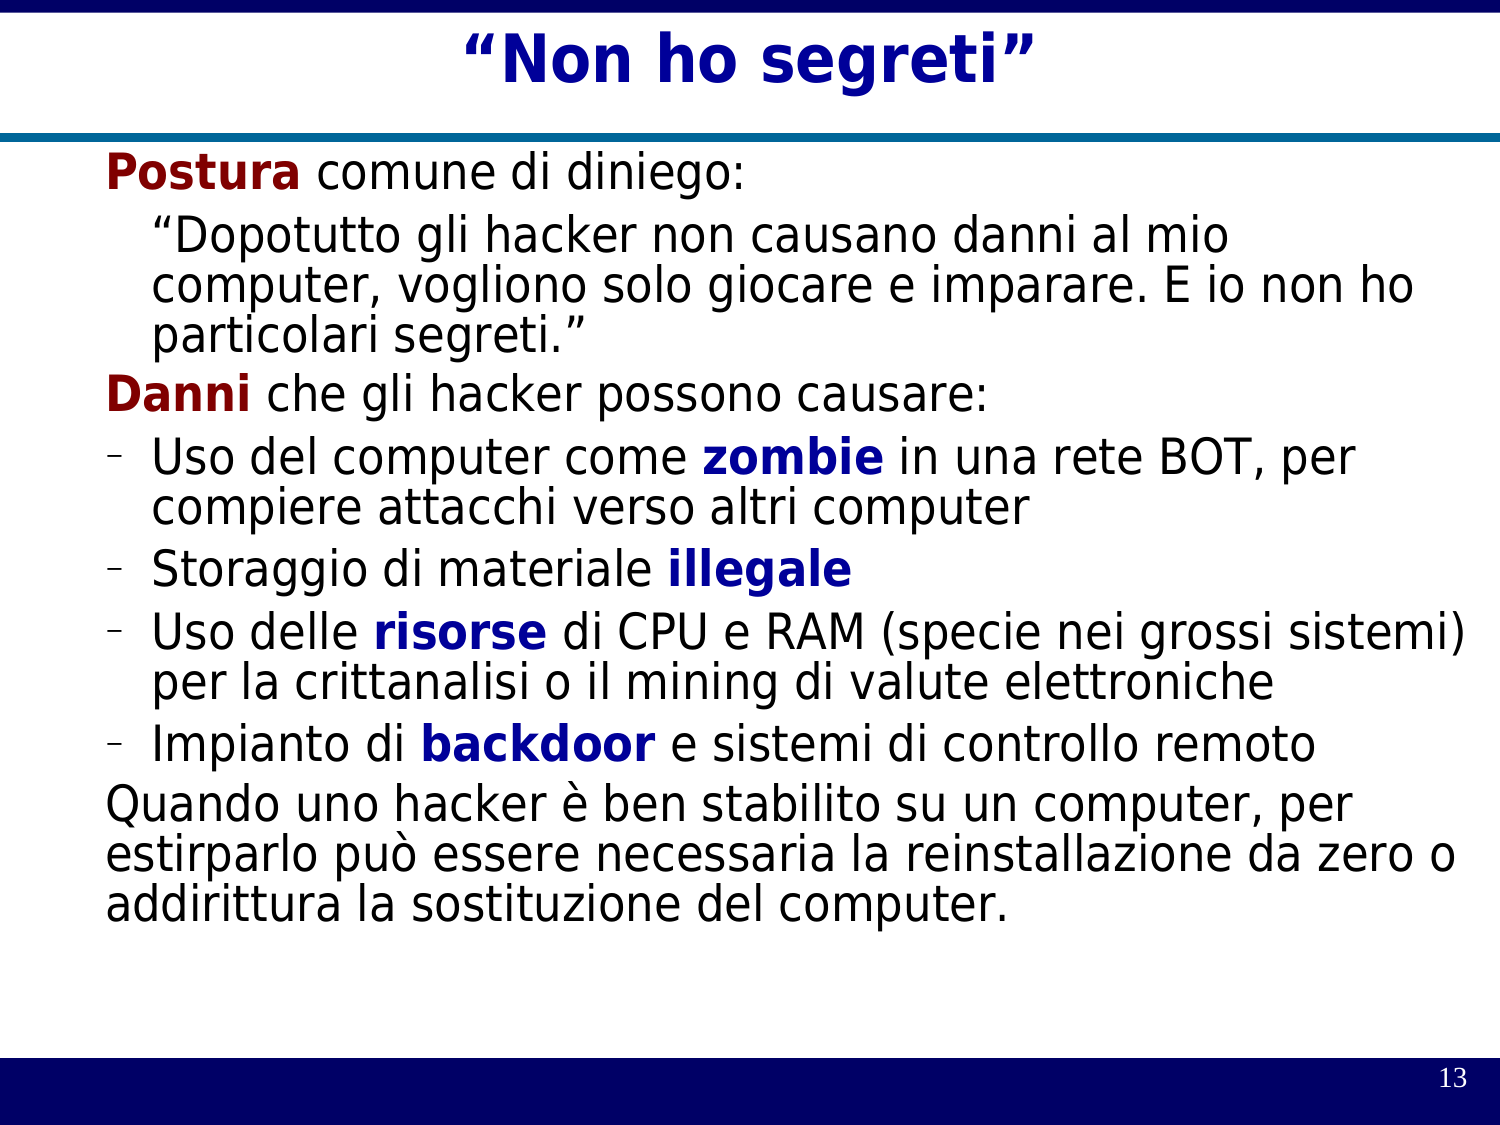

# “Non ho segreti”
Postura comune di diniego:
“Dopotutto gli hacker non causano danni al mio computer, vogliono solo giocare e imparare. E io non ho particolari segreti.”
Danni che gli hacker possono causare:
Uso del computer come zombie in una rete BOT, per compiere attacchi verso altri computer
Storaggio di materiale illegale
Uso delle risorse di CPU e RAM (specie nei grossi sistemi) per la crittanalisi o il mining di valute elettroniche
Impianto di backdoor e sistemi di controllo remoto
Quando uno hacker è ben stabilito su un computer, per estirparlo può essere necessaria la reinstallazione da zero o addirittura la sostituzione del computer.